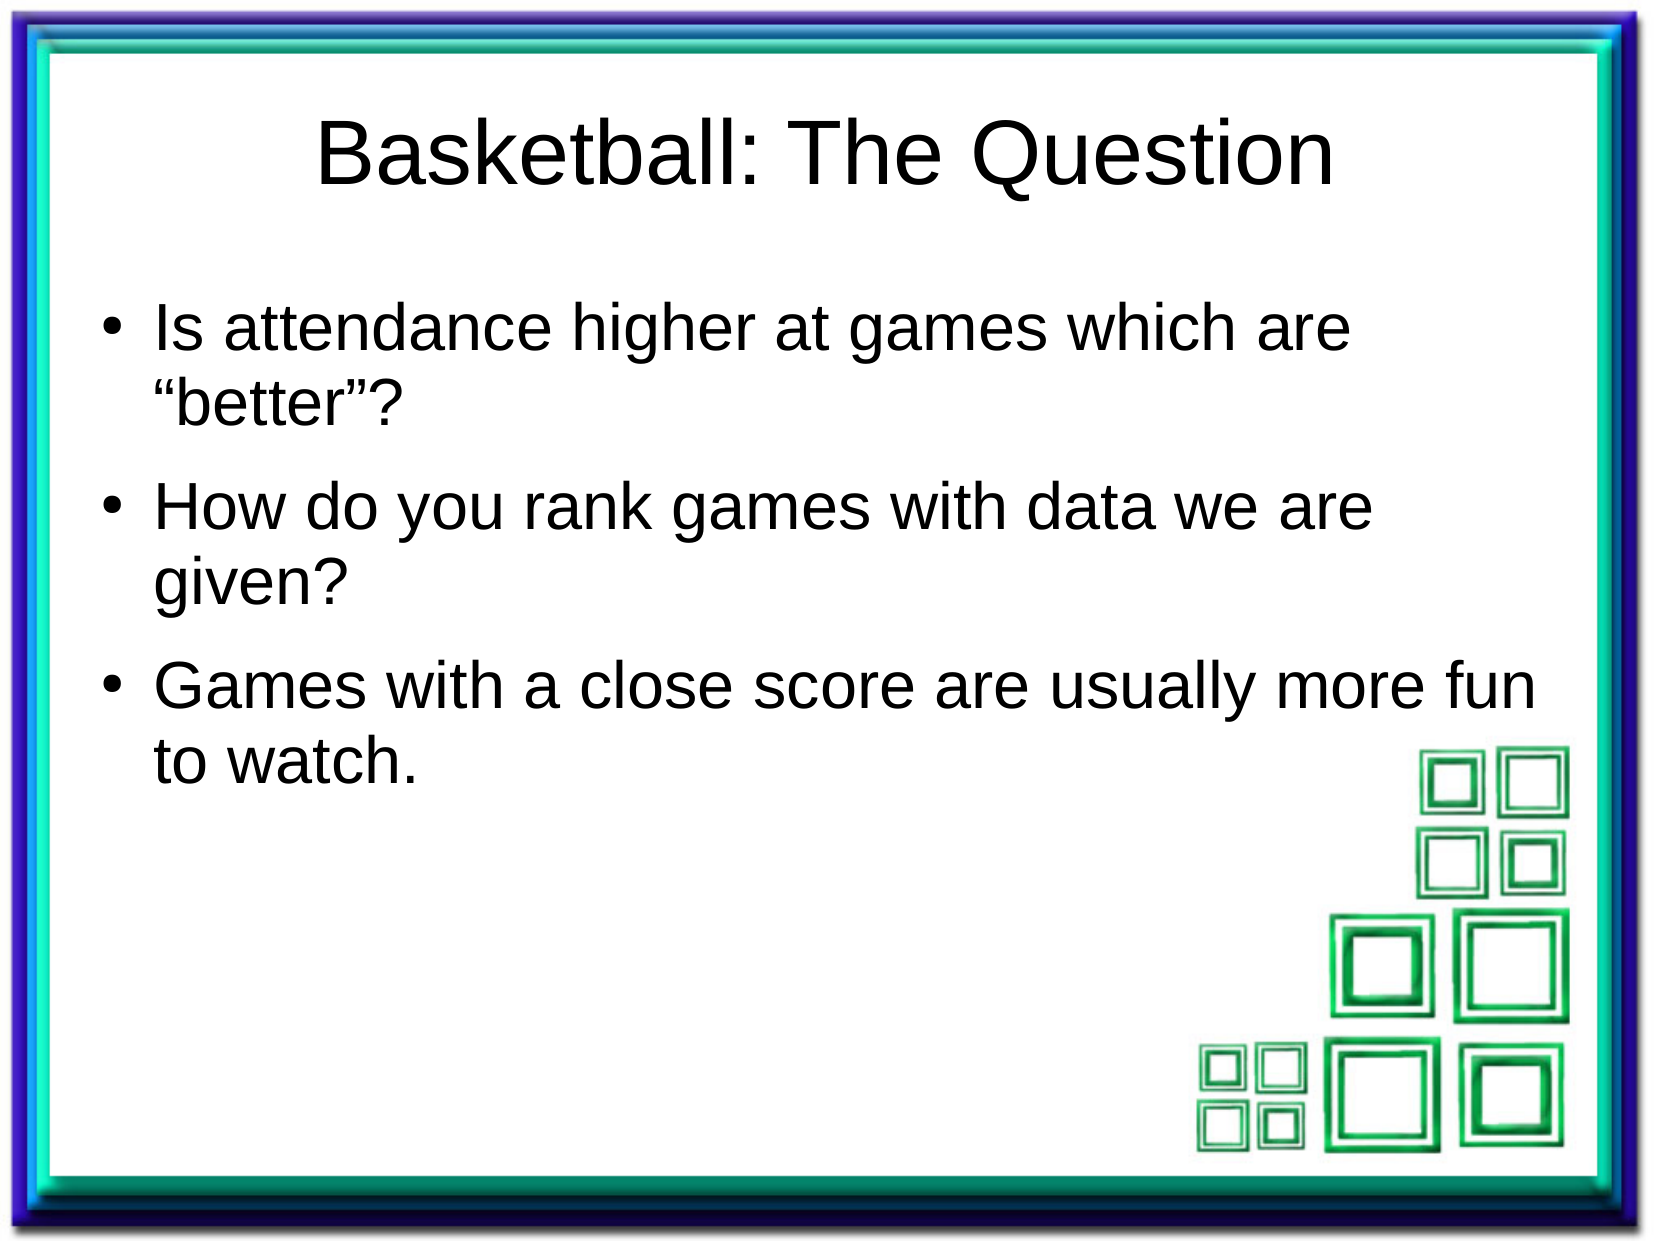

# Basketball: The Question
Is attendance higher at games which are “better”?
How do you rank games with data we are given?
Games with a close score are usually more fun to watch.